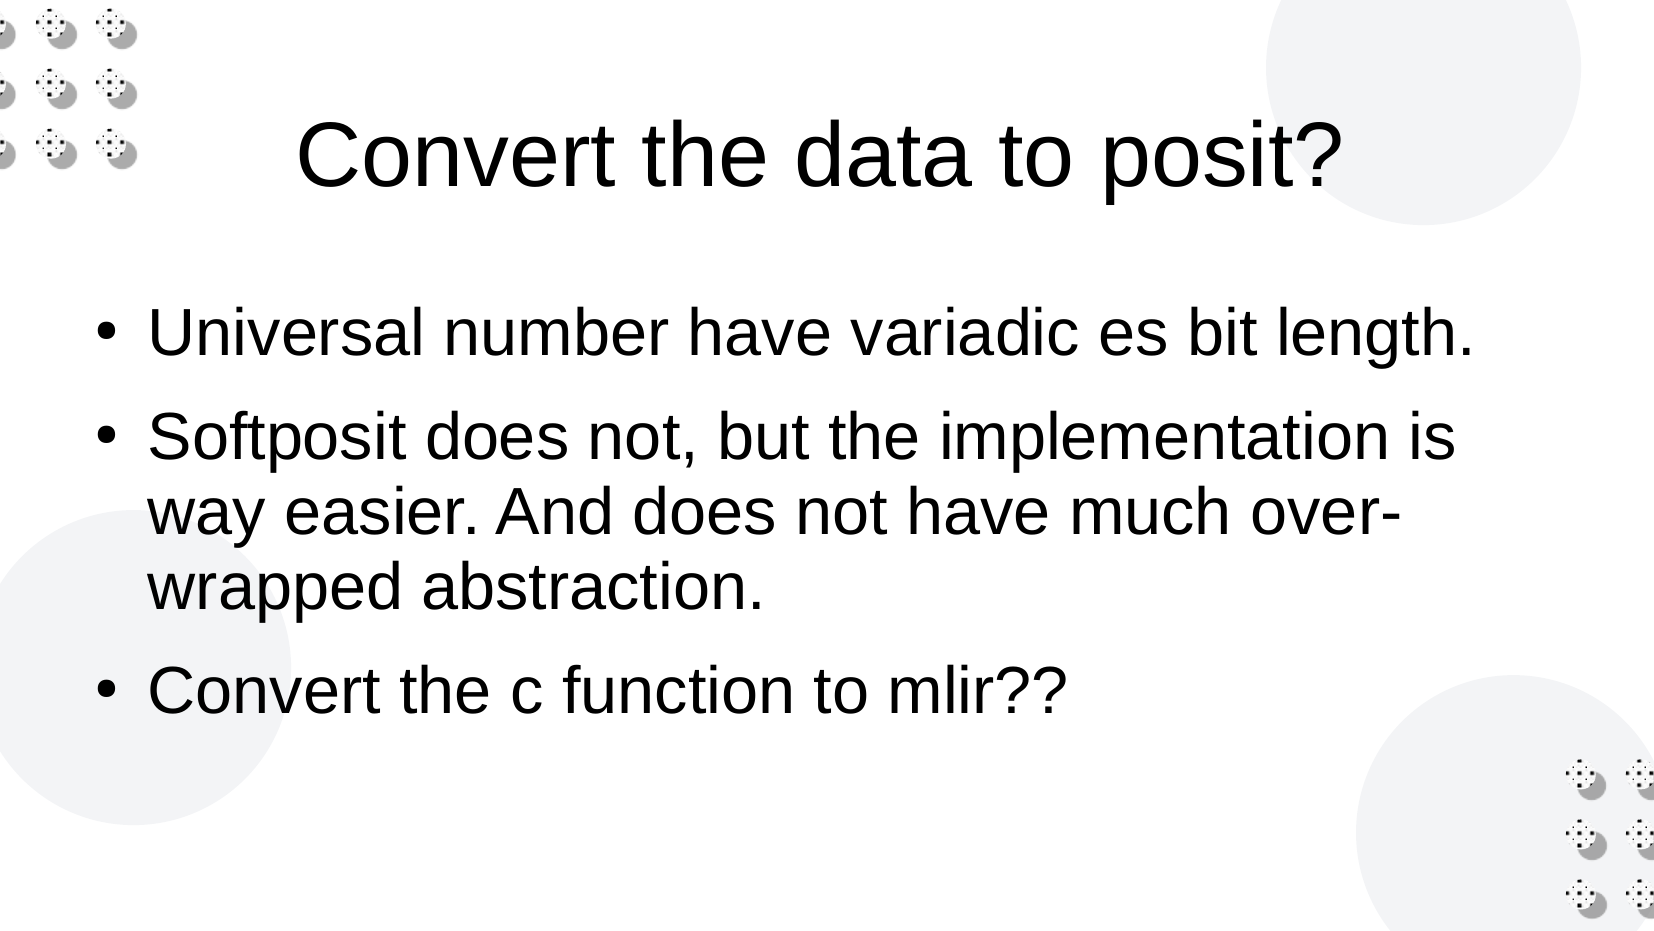

# Convert the data to posit?
Universal number have variadic es bit length.
Softposit does not, but the implementation is way easier. And does not have much over-wrapped abstraction.
Convert the c function to mlir??